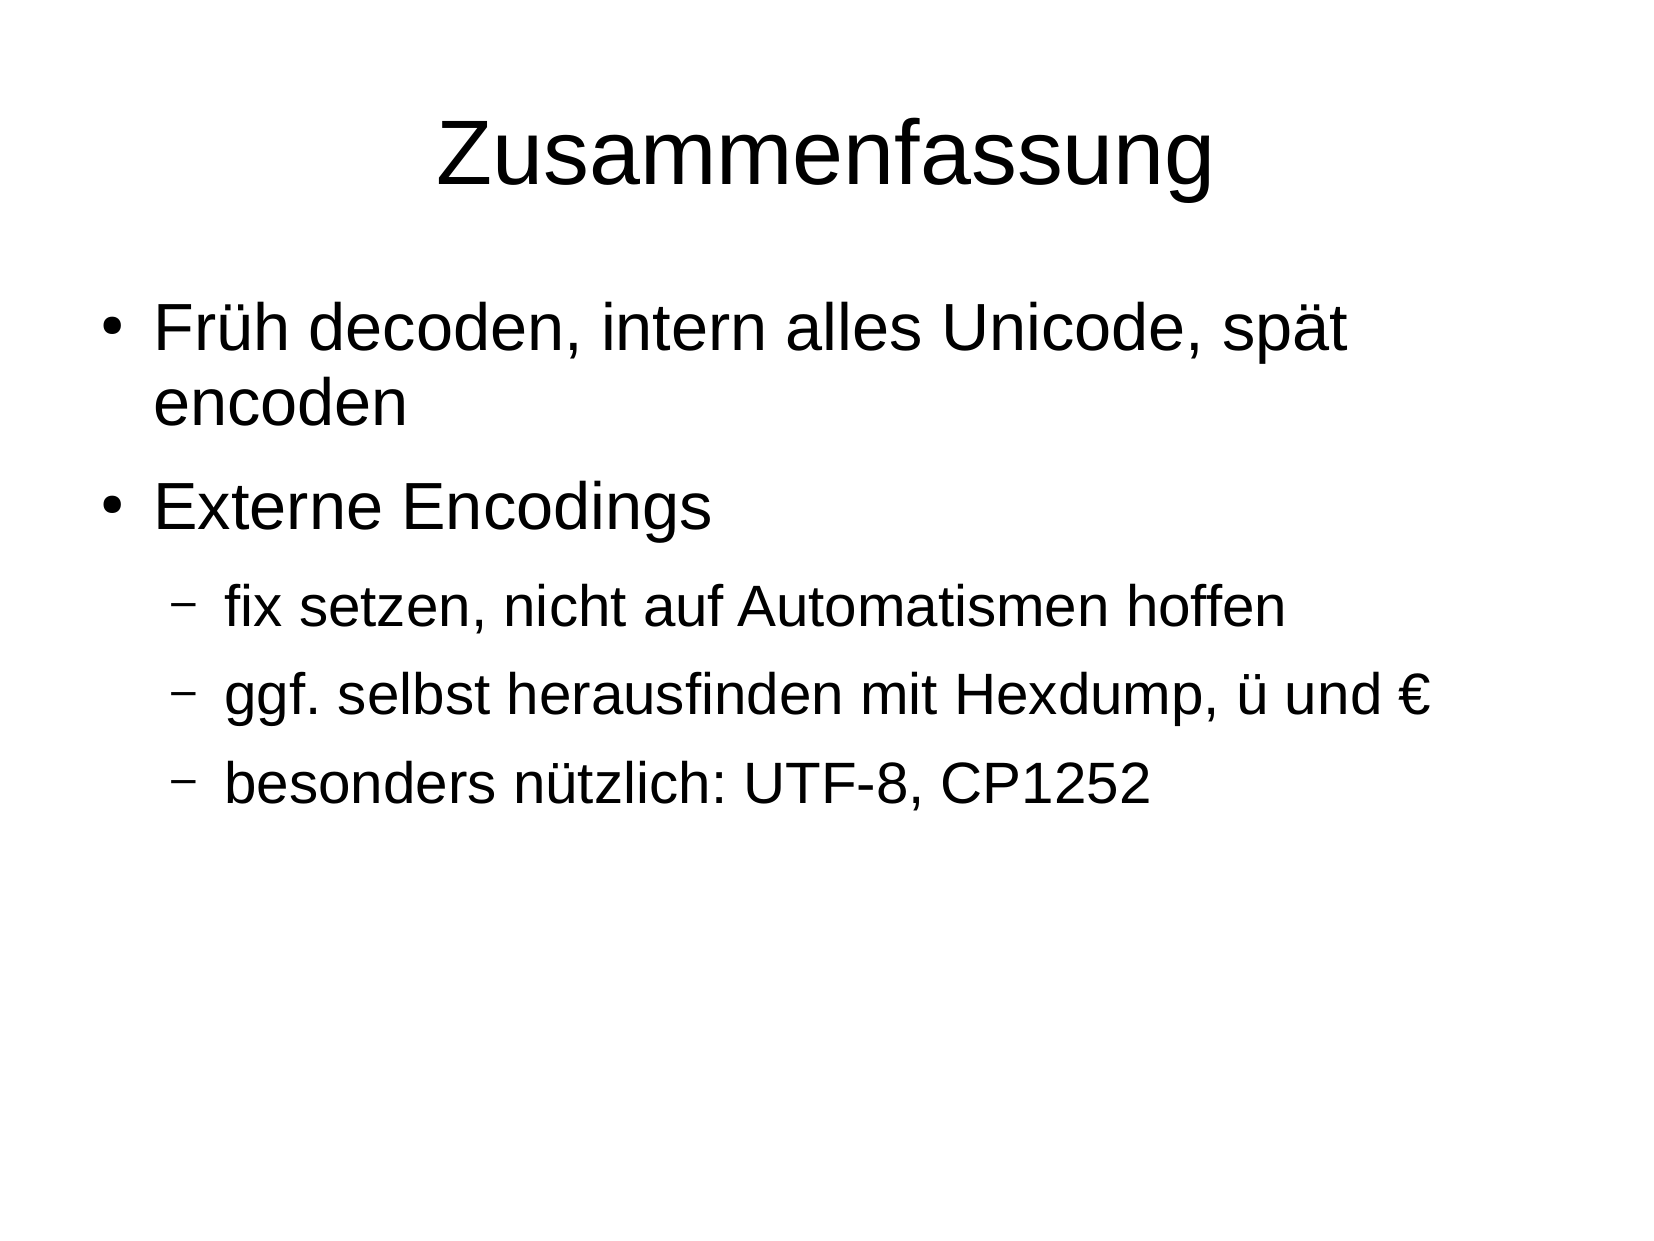

# Zusammenfassung
Früh decoden, intern alles Unicode, spät encoden
Externe Encodings
fix setzen, nicht auf Automatismen hoffen
ggf. selbst herausfinden mit Hexdump, ü und €
besonders nützlich: UTF-8, CP1252